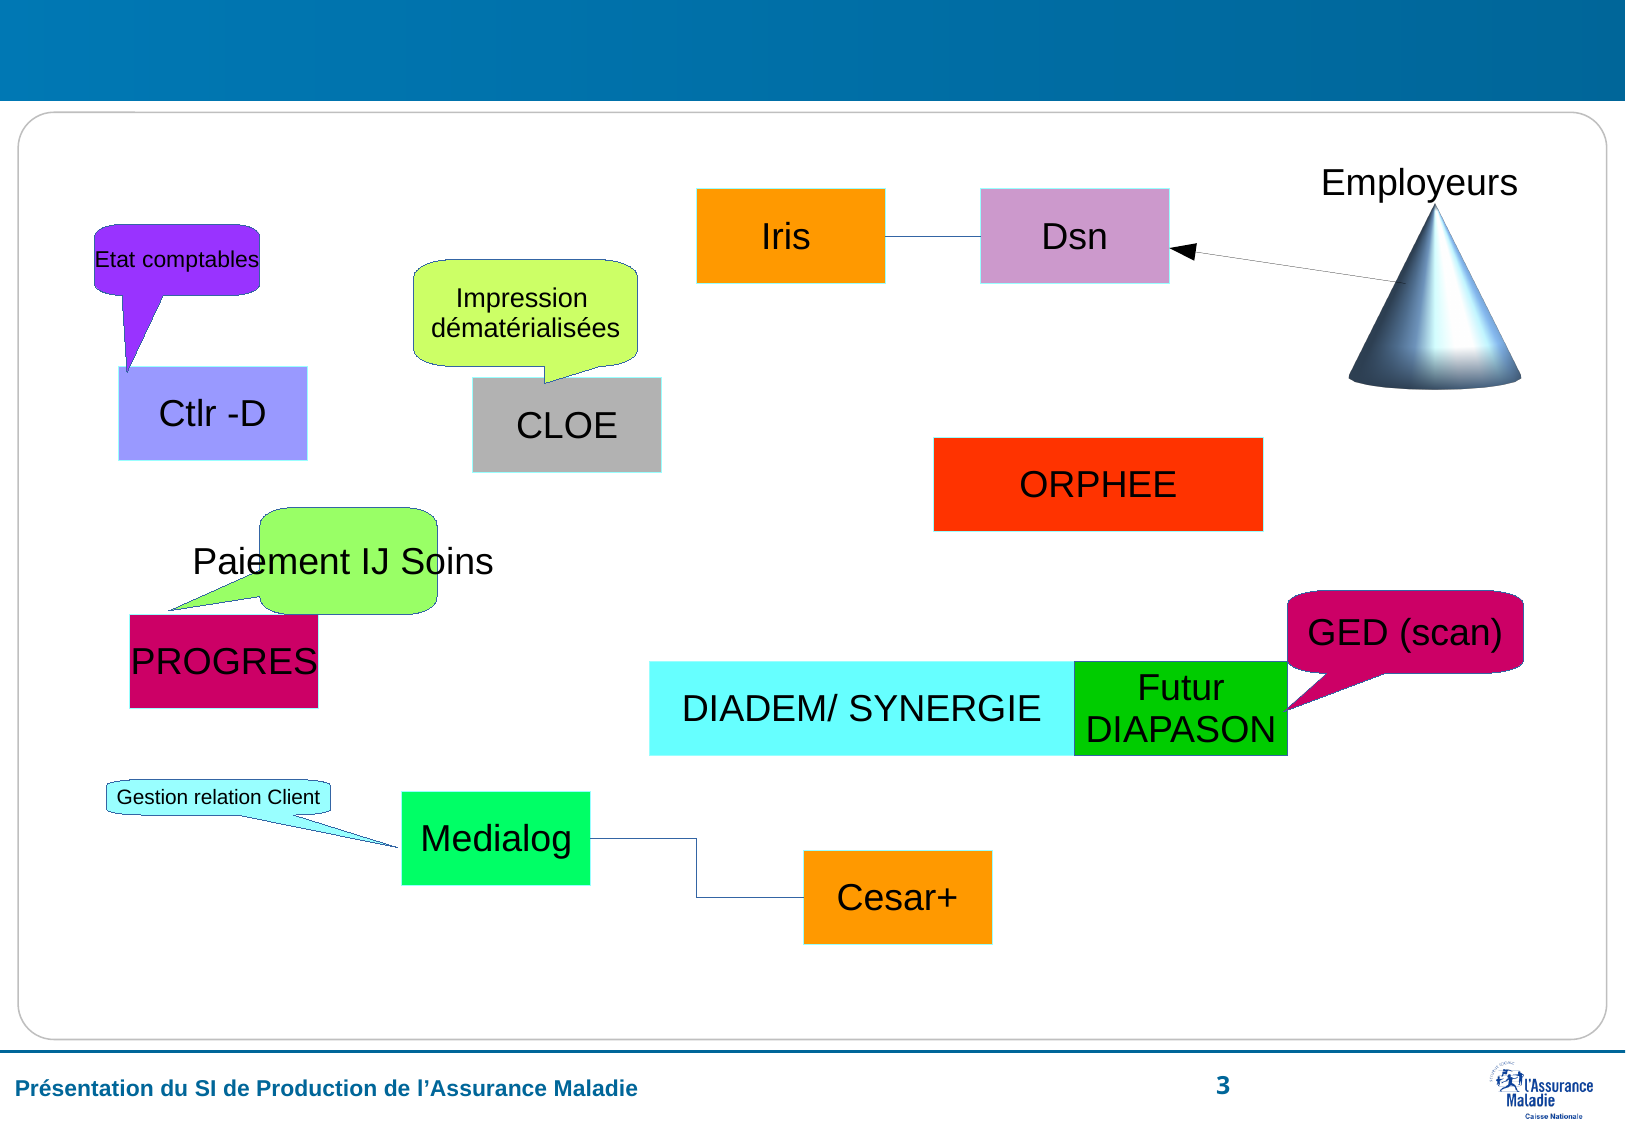

Employeurs
Iris
Dsn
Etat comptables
Impression
dématérialisées
Ctlr -D
CLOE
ORPHEE
Paiement IJ Soins
GED (scan)
PROGRES
DIADEM/ SYNERGIE
Futur
DIAPASON
Gestion relation Client
Medialog
Cesar+